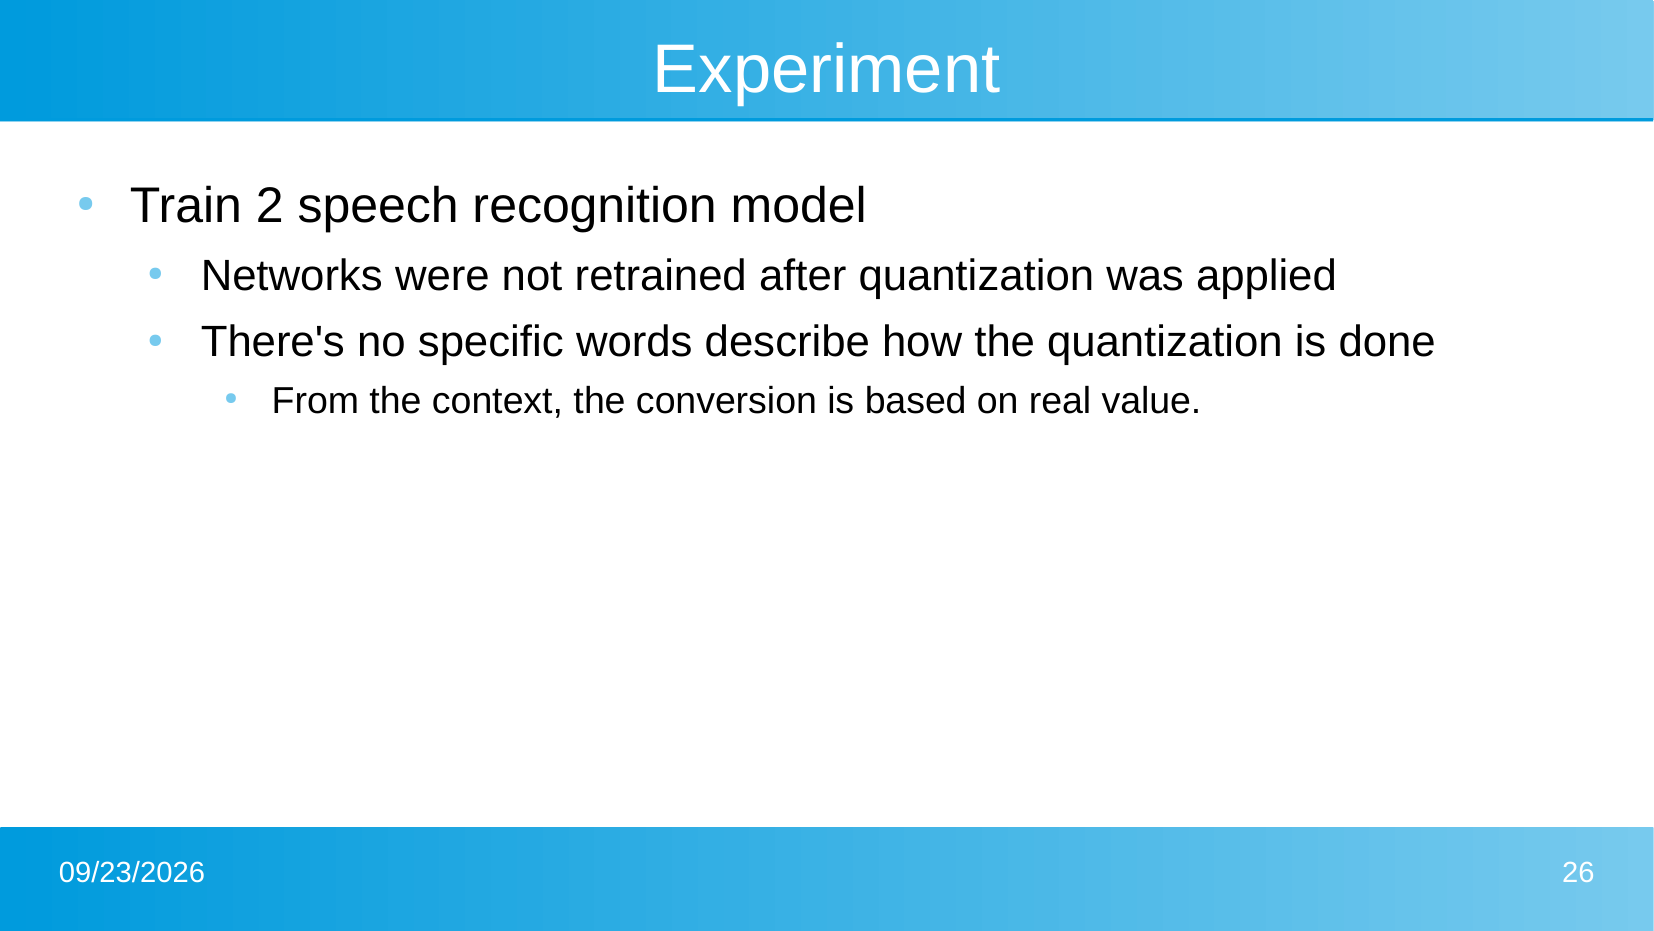

# Experiment
Train 2 speech recognition model
Networks were not retrained after quantization was applied
There's no specific words describe how the quantization is done
From the context, the conversion is based on real value.
26